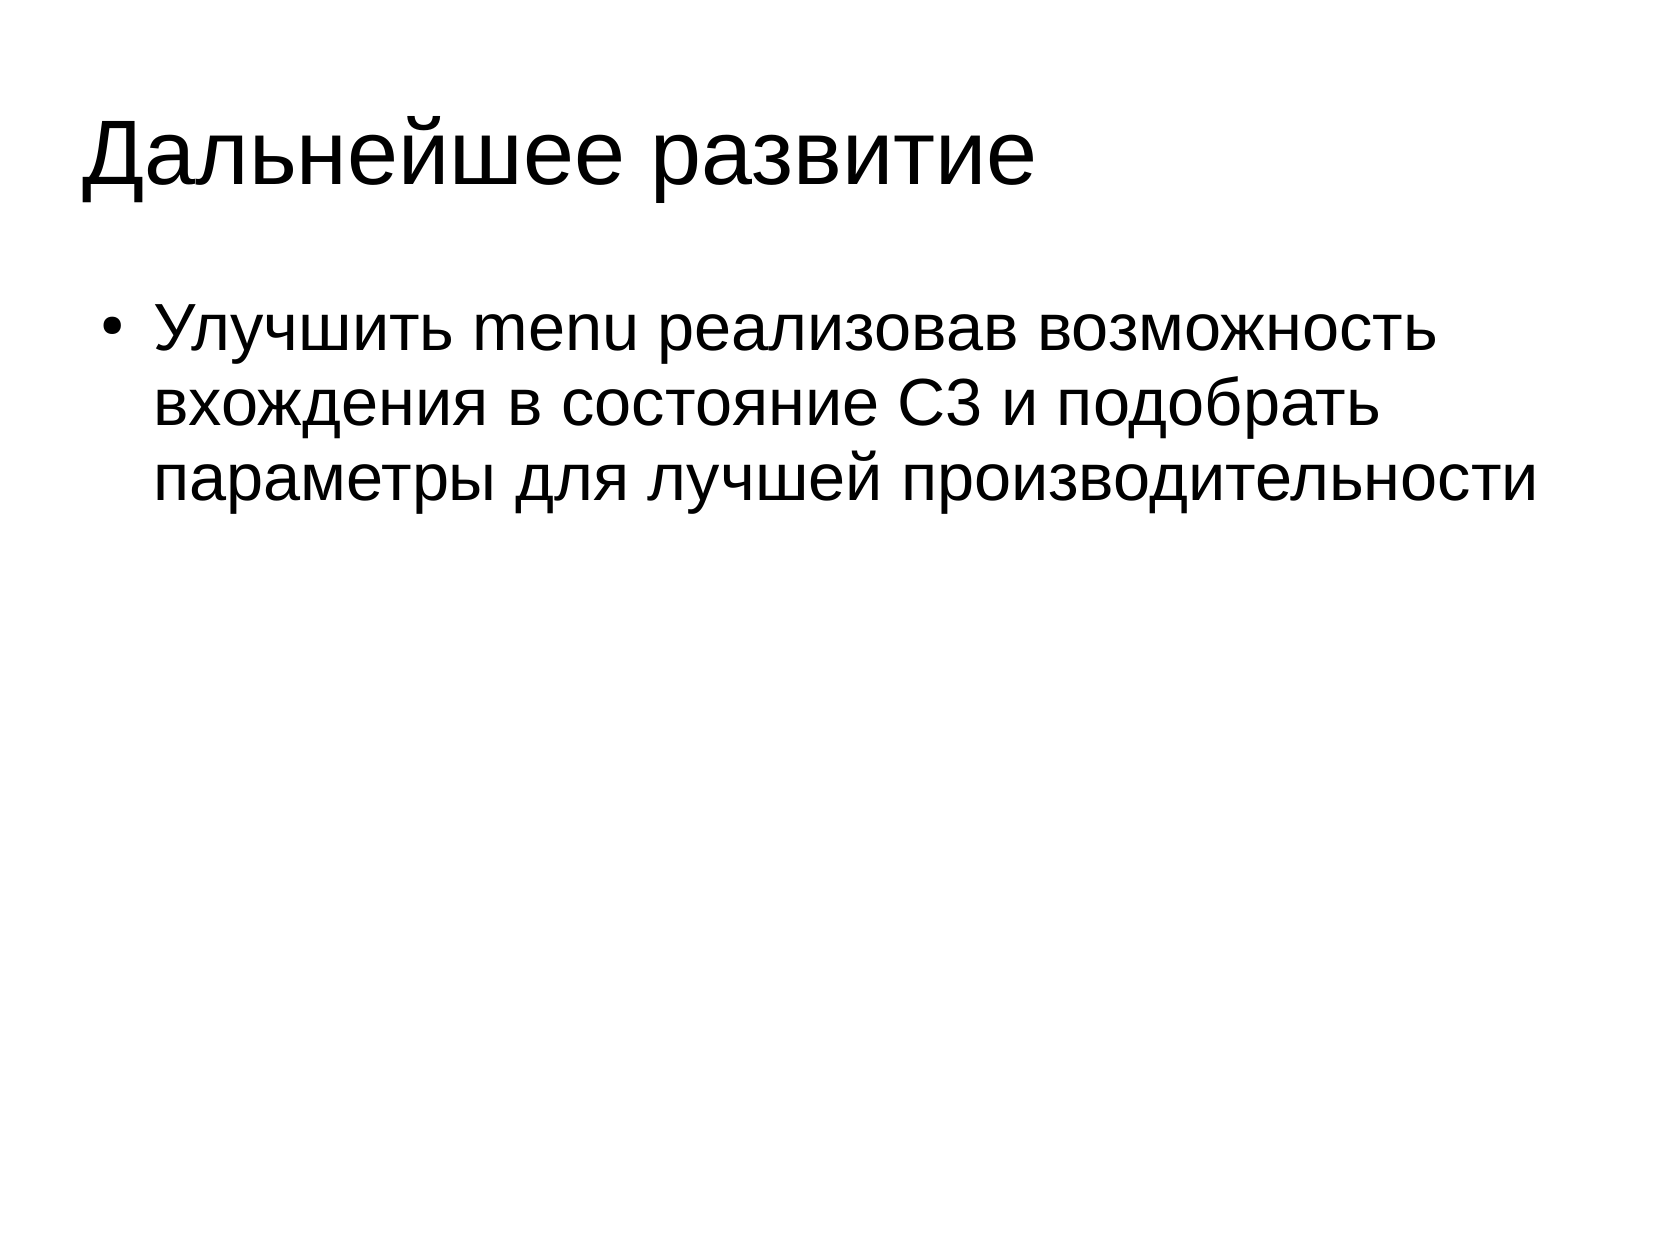

# Дальнейшее развитие
Улучшить menu реализовав возможность вхождения в состояние С3 и подобрать параметры для лучшей производительности